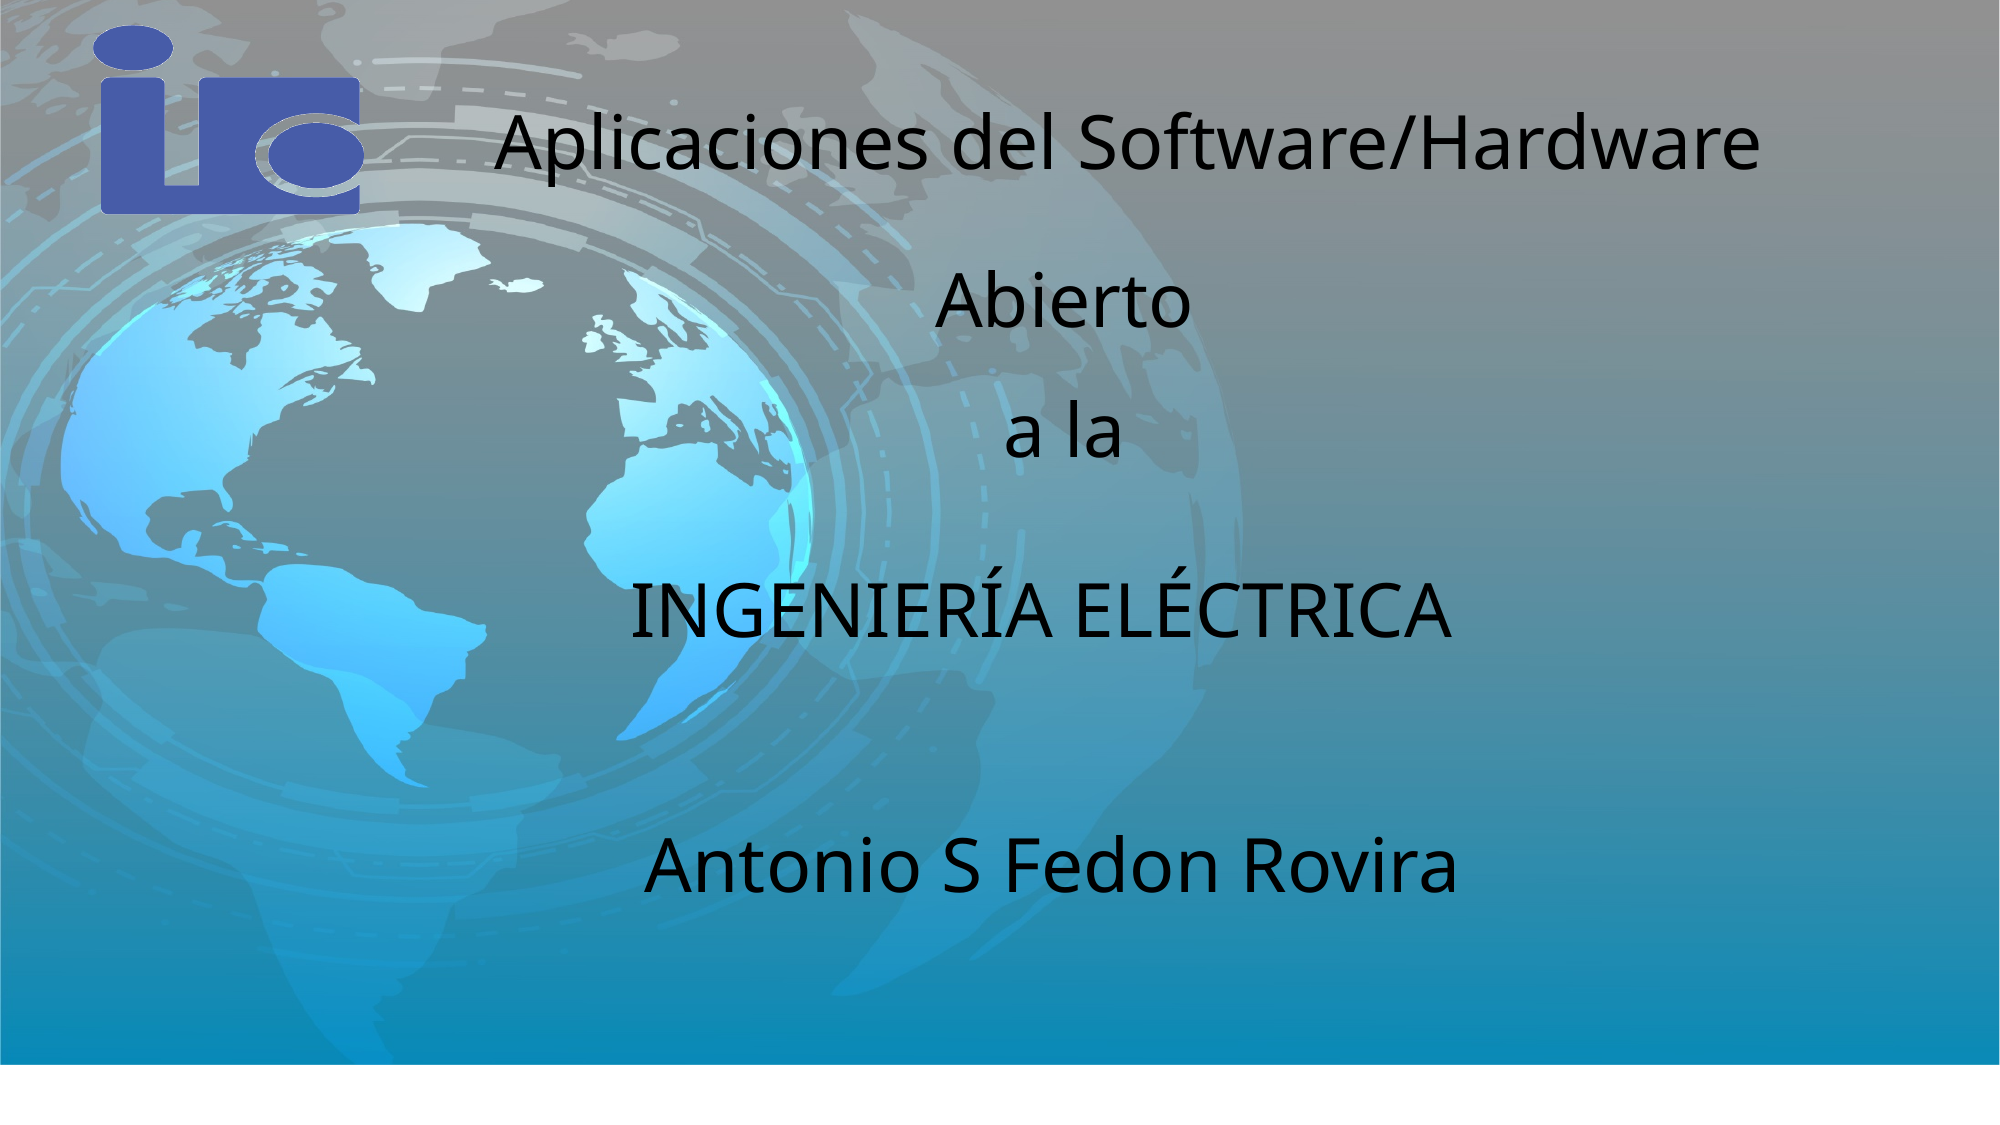

Aplicaciones del Software/Hardware
Abierto
a la
INGENIERÍA ELÉCTRICA
Antonio S Fedon Rovira